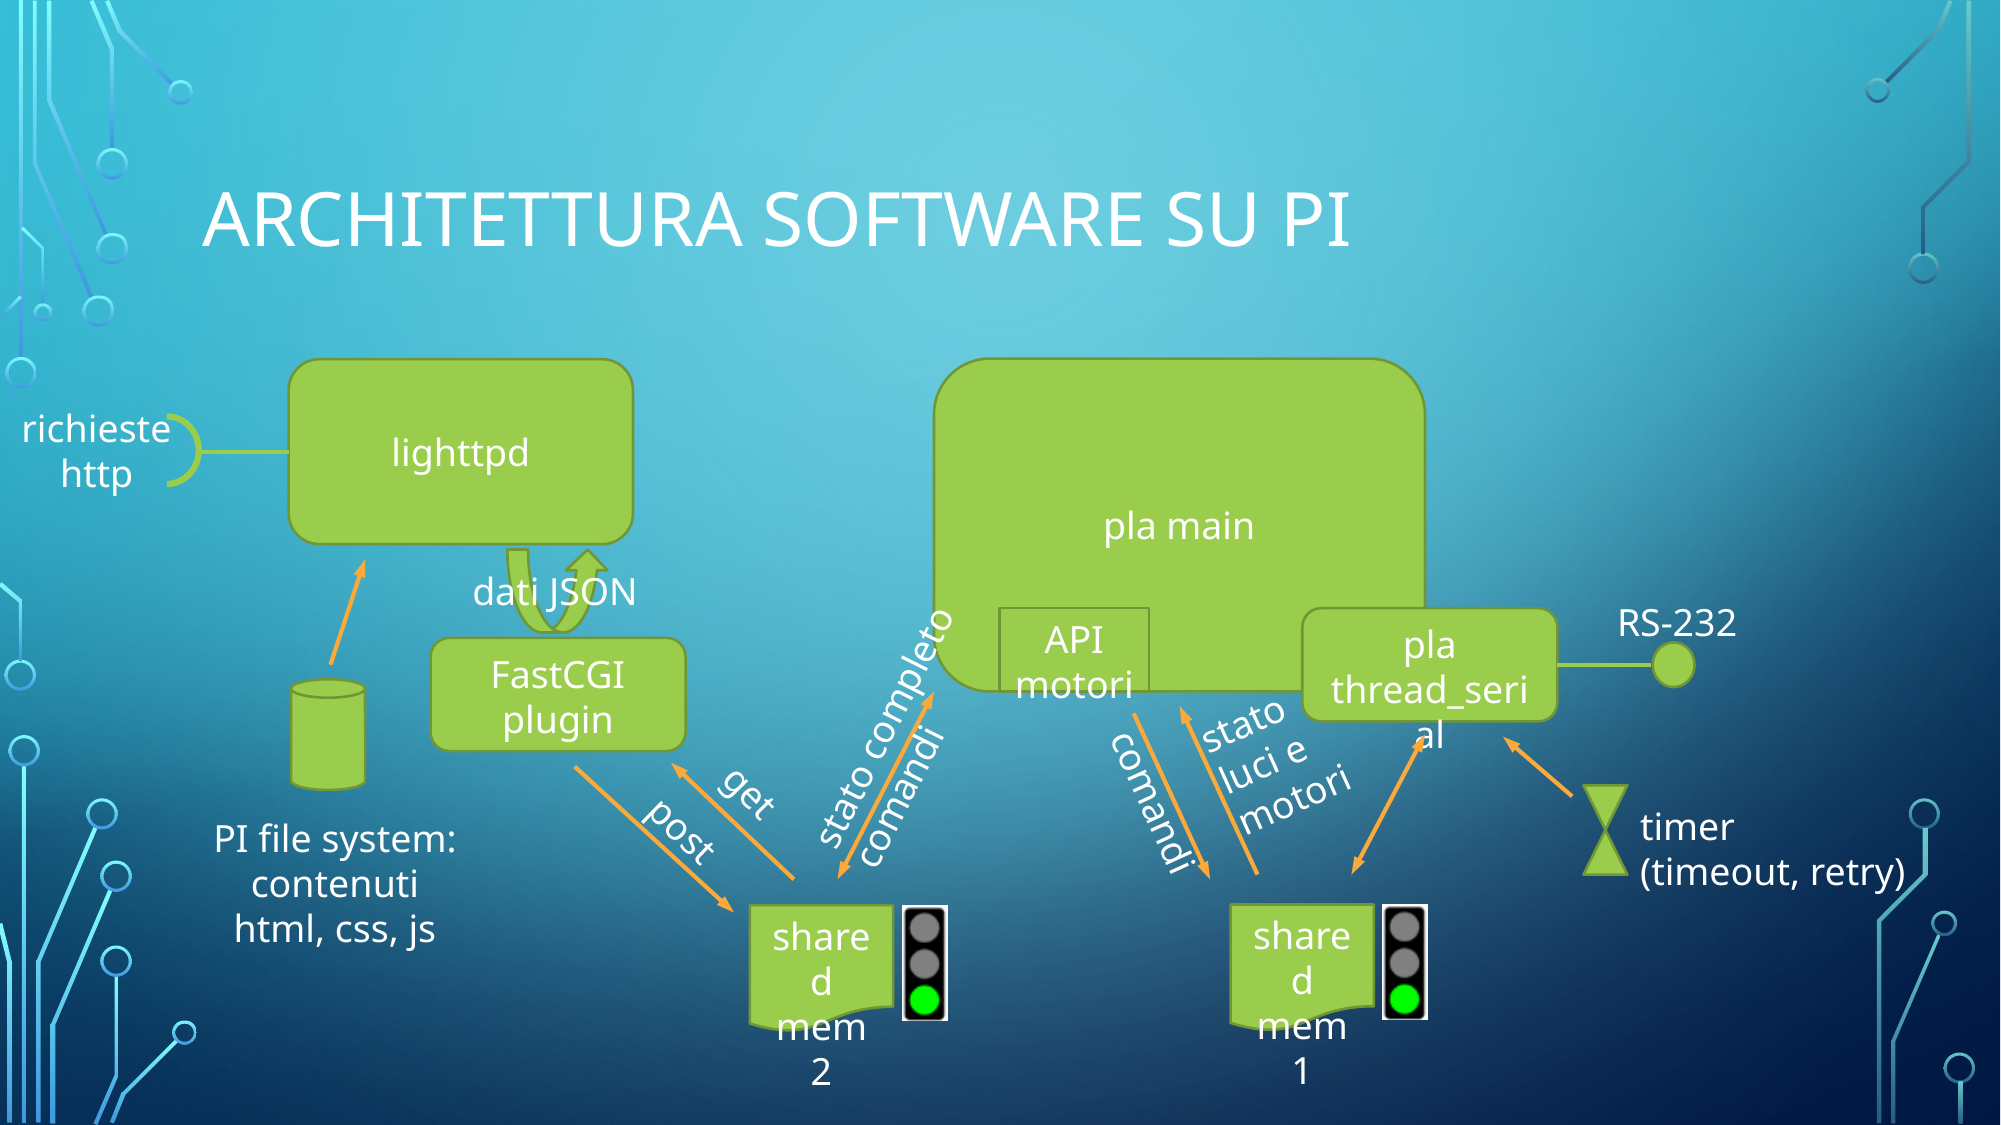

# Architettura software su PI
pla main
lighttpd
richieste
http
dati JSON
RS-232
API motori
pla
thread_serial
FastCGI plugin
stato
luci e
motori
stato completo
comandi
get
comandi
timer
(timeout, retry)
post
PI file system:
contenuti
html, css, js
shared
mem 1
shared
mem 2